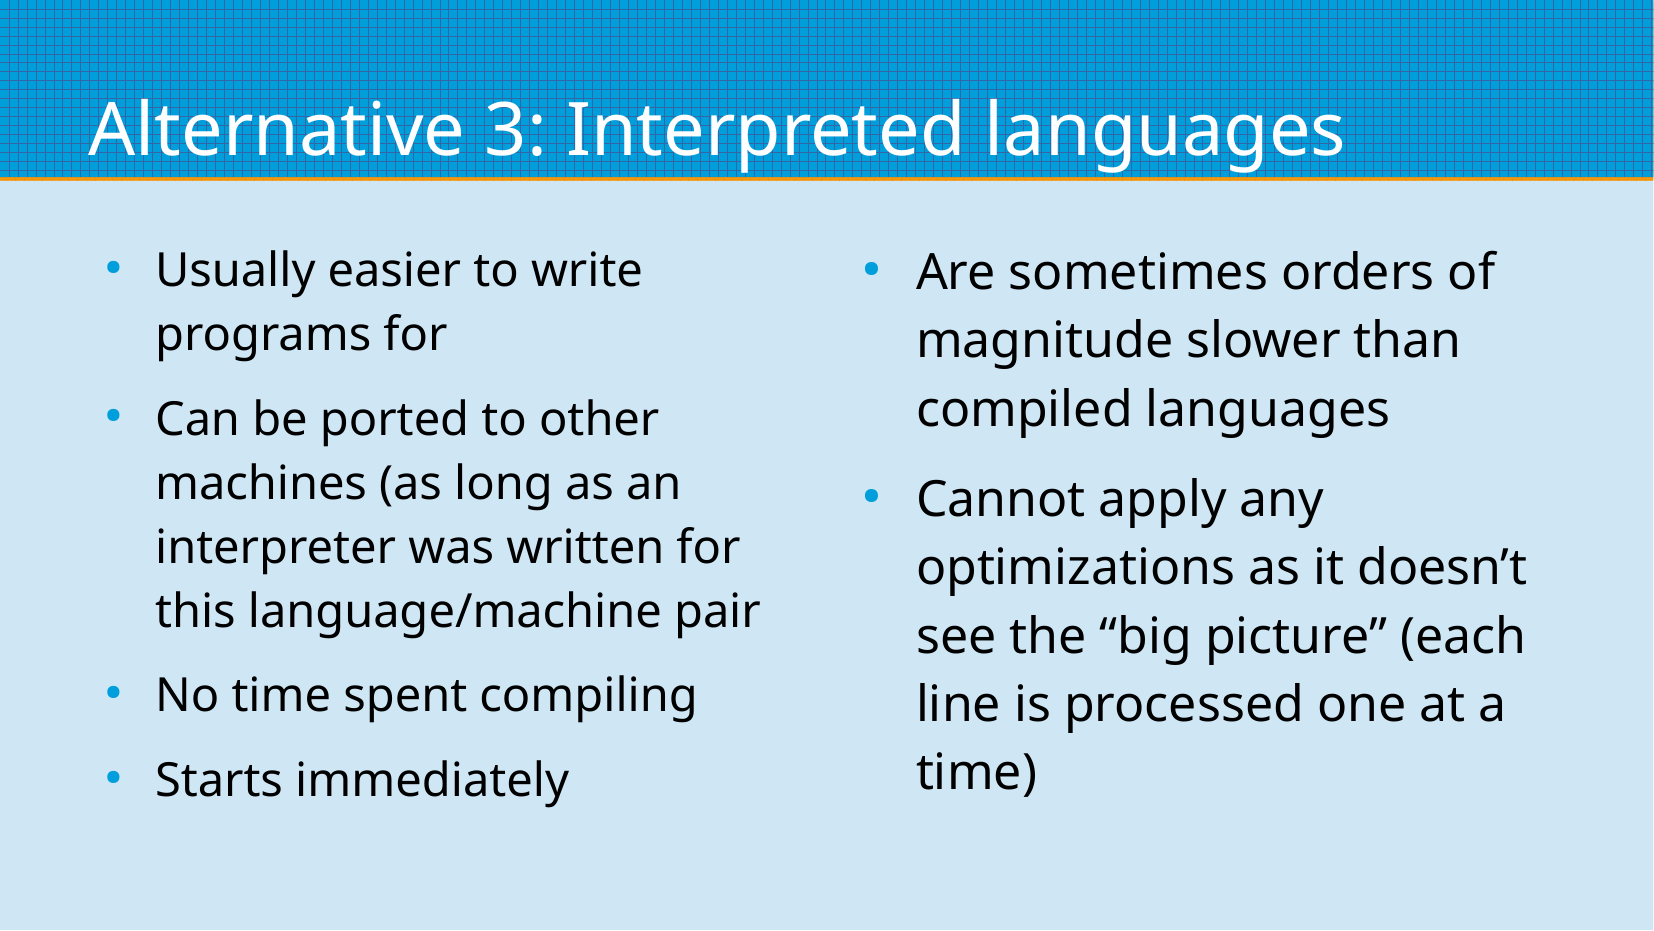

# Alternative 3: Interpreted languages
Usually easier to write programs for
Can be ported to other machines (as long as an interpreter was written for this language/machine pair
No time spent compiling
Starts immediately
Are sometimes orders of magnitude slower than compiled languages
Cannot apply any optimizations as it doesn’t see the “big picture” (each line is processed one at a time)